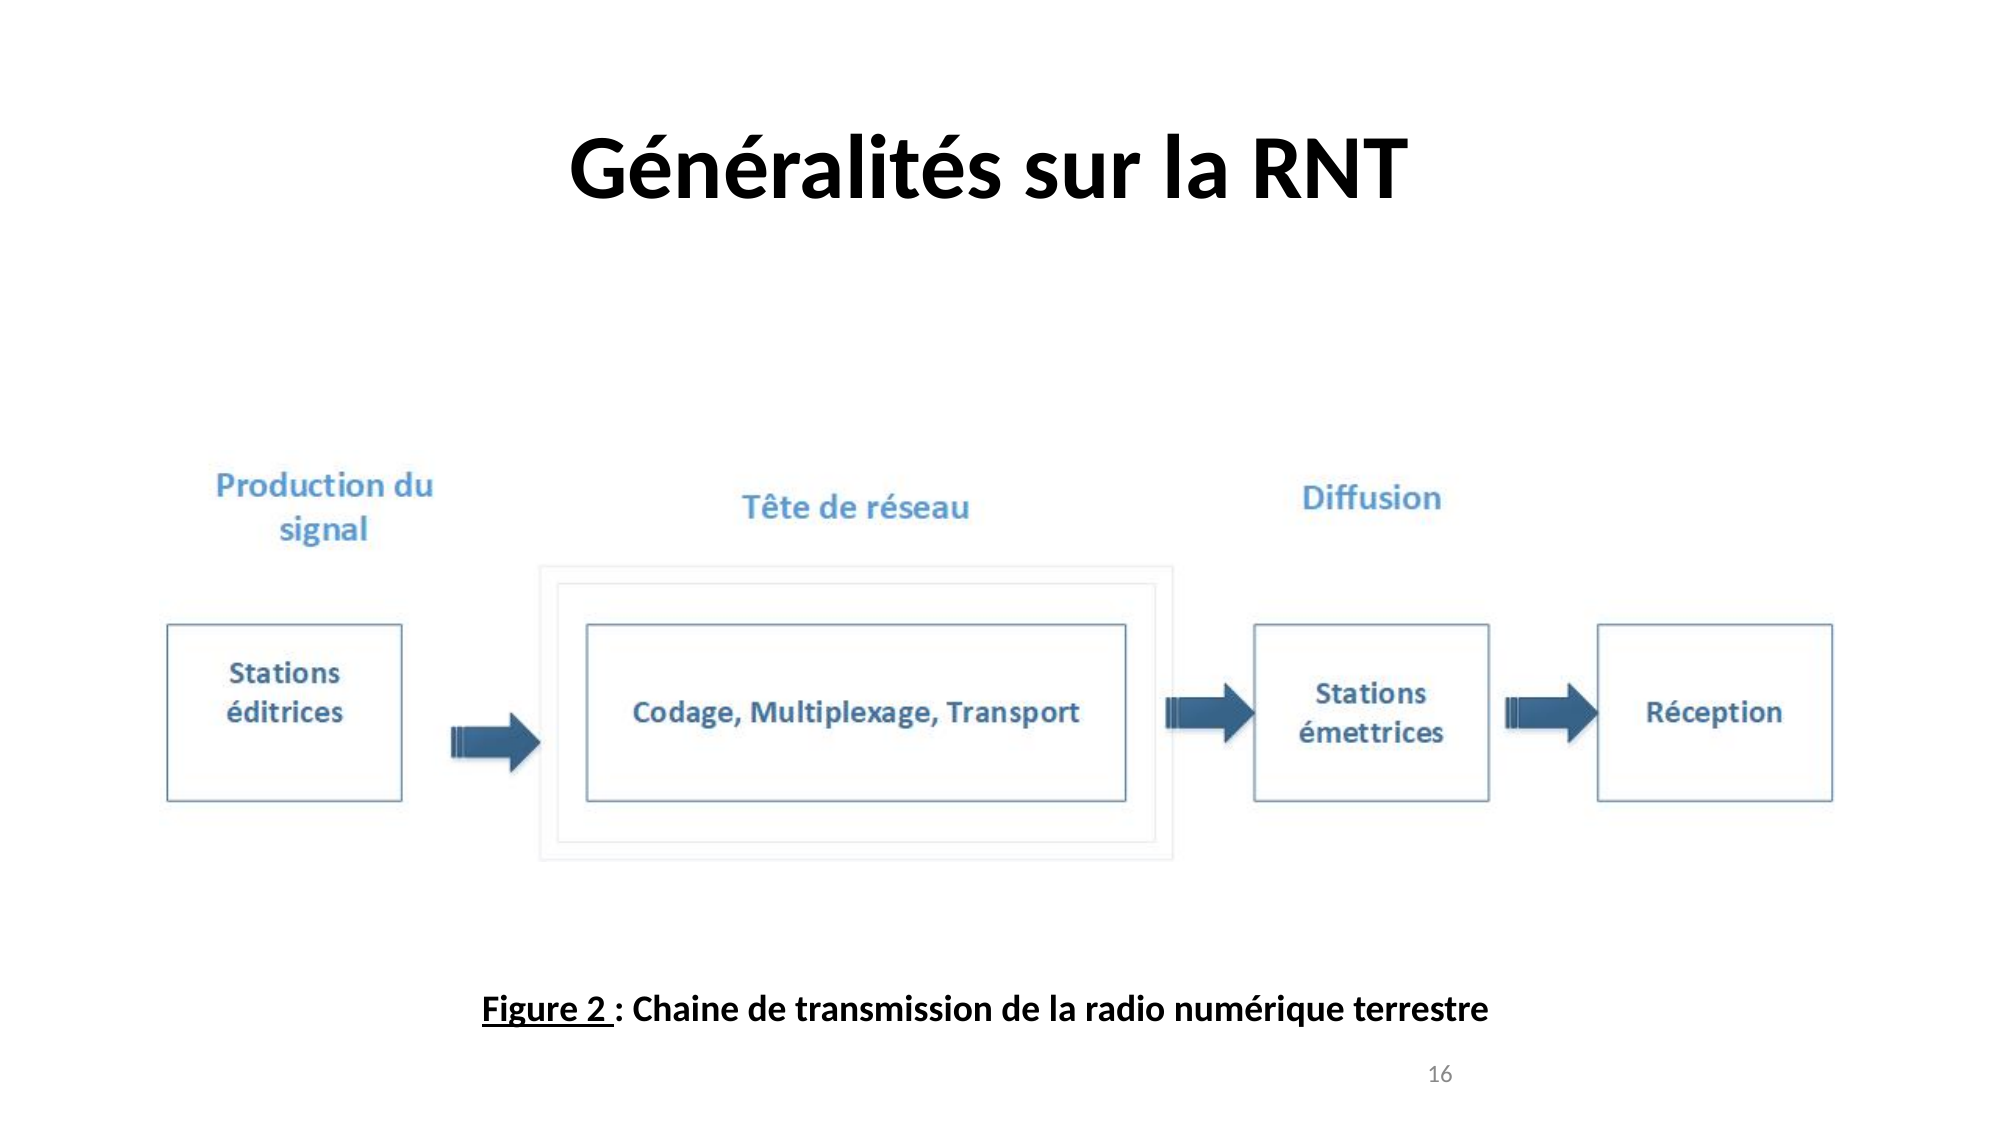

# Généralités sur la RNT
Figure 2 : Chaine de transmission de la radio numérique terrestre
16